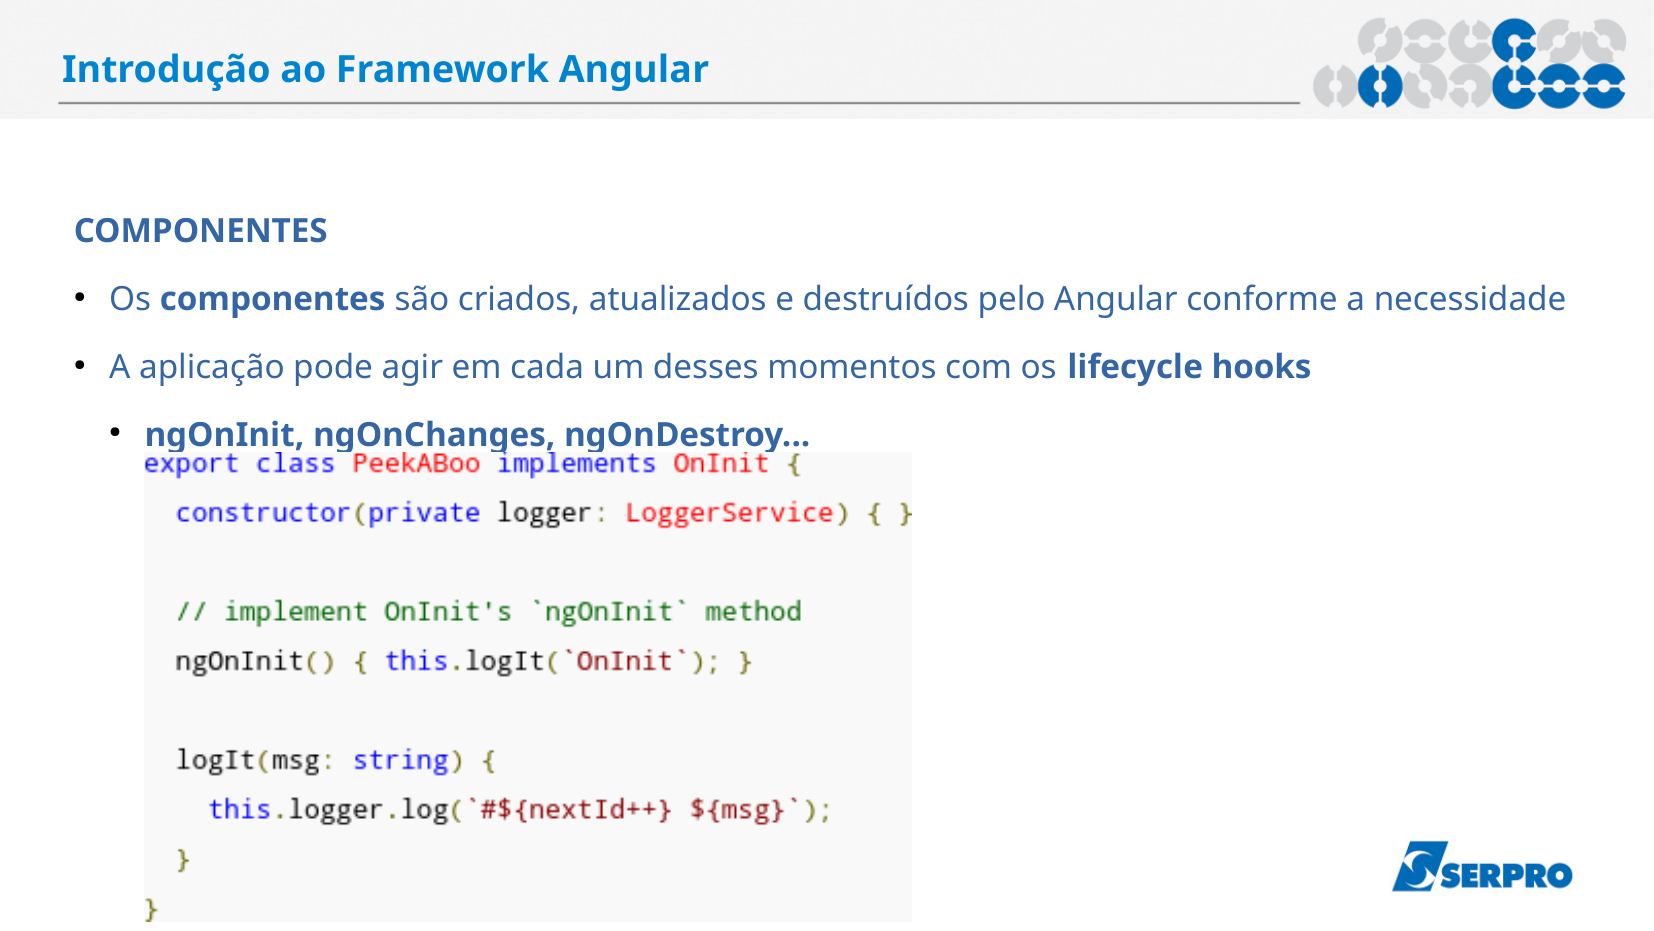

Introdução ao Framework Angular
COMPONENTES
Os componentes são criados, atualizados e destruídos pelo Angular conforme a necessidade
A aplicação pode agir em cada um desses momentos com os lifecycle hooks
ngOnInit, ngOnChanges, ngOnDestroy...